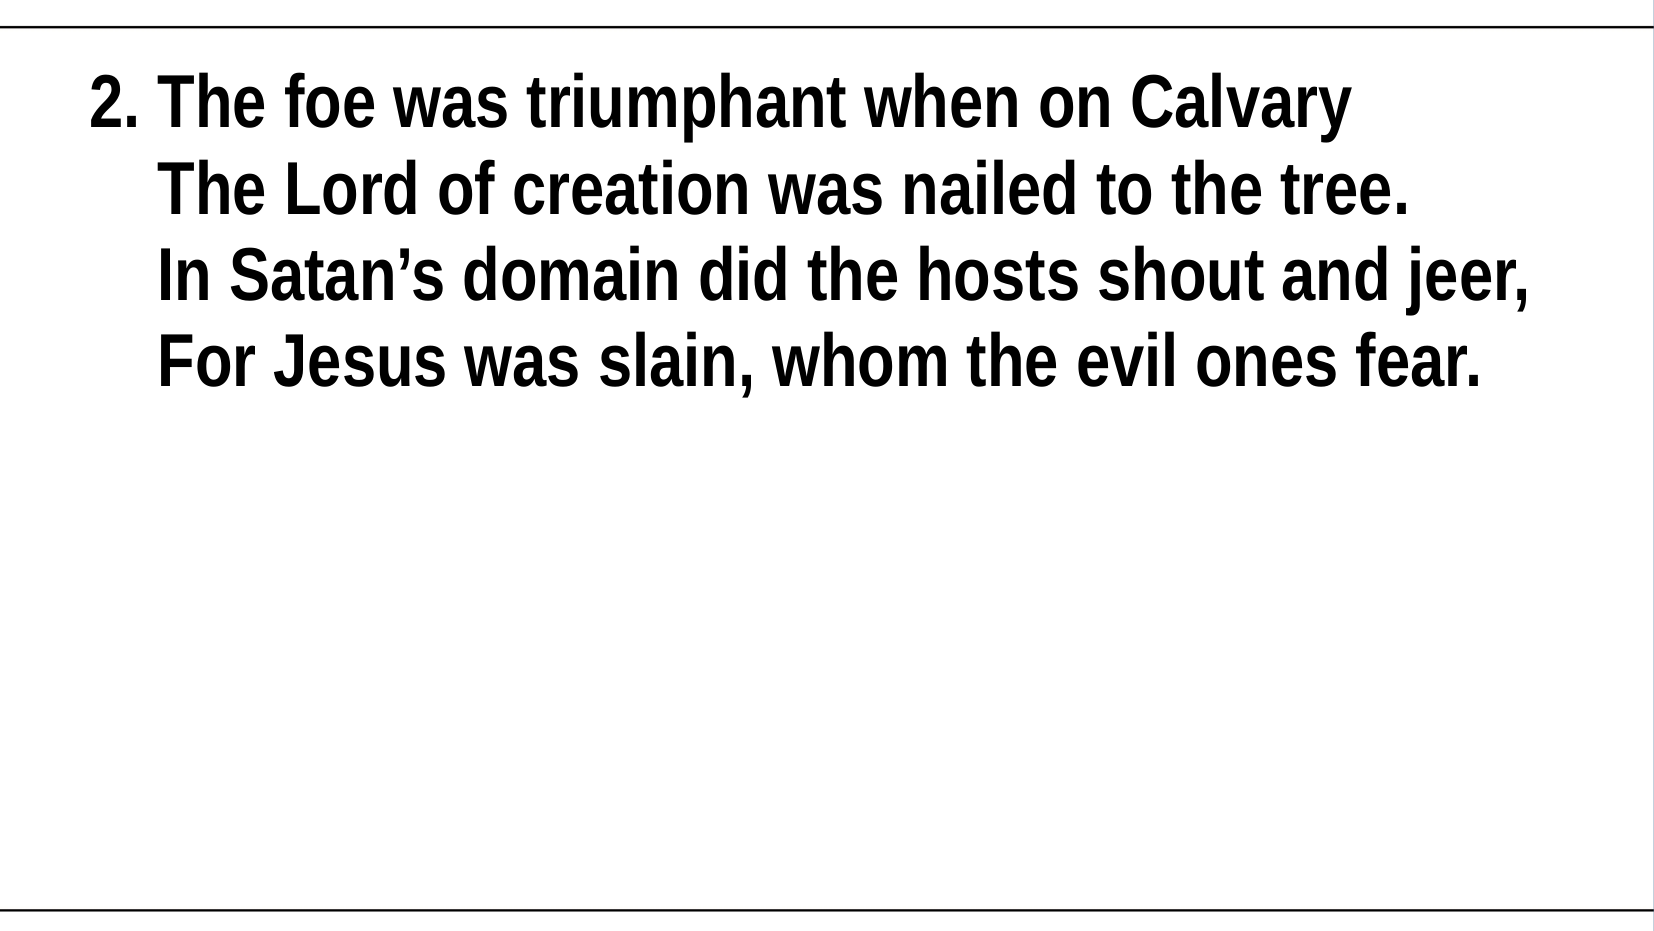

2. The foe was triumphant when on Calvary
 The Lord of creation was nailed to the tree.
 In Satan’s domain did the hosts shout and jeer,
 For Jesus was slain, whom the evil ones fear.